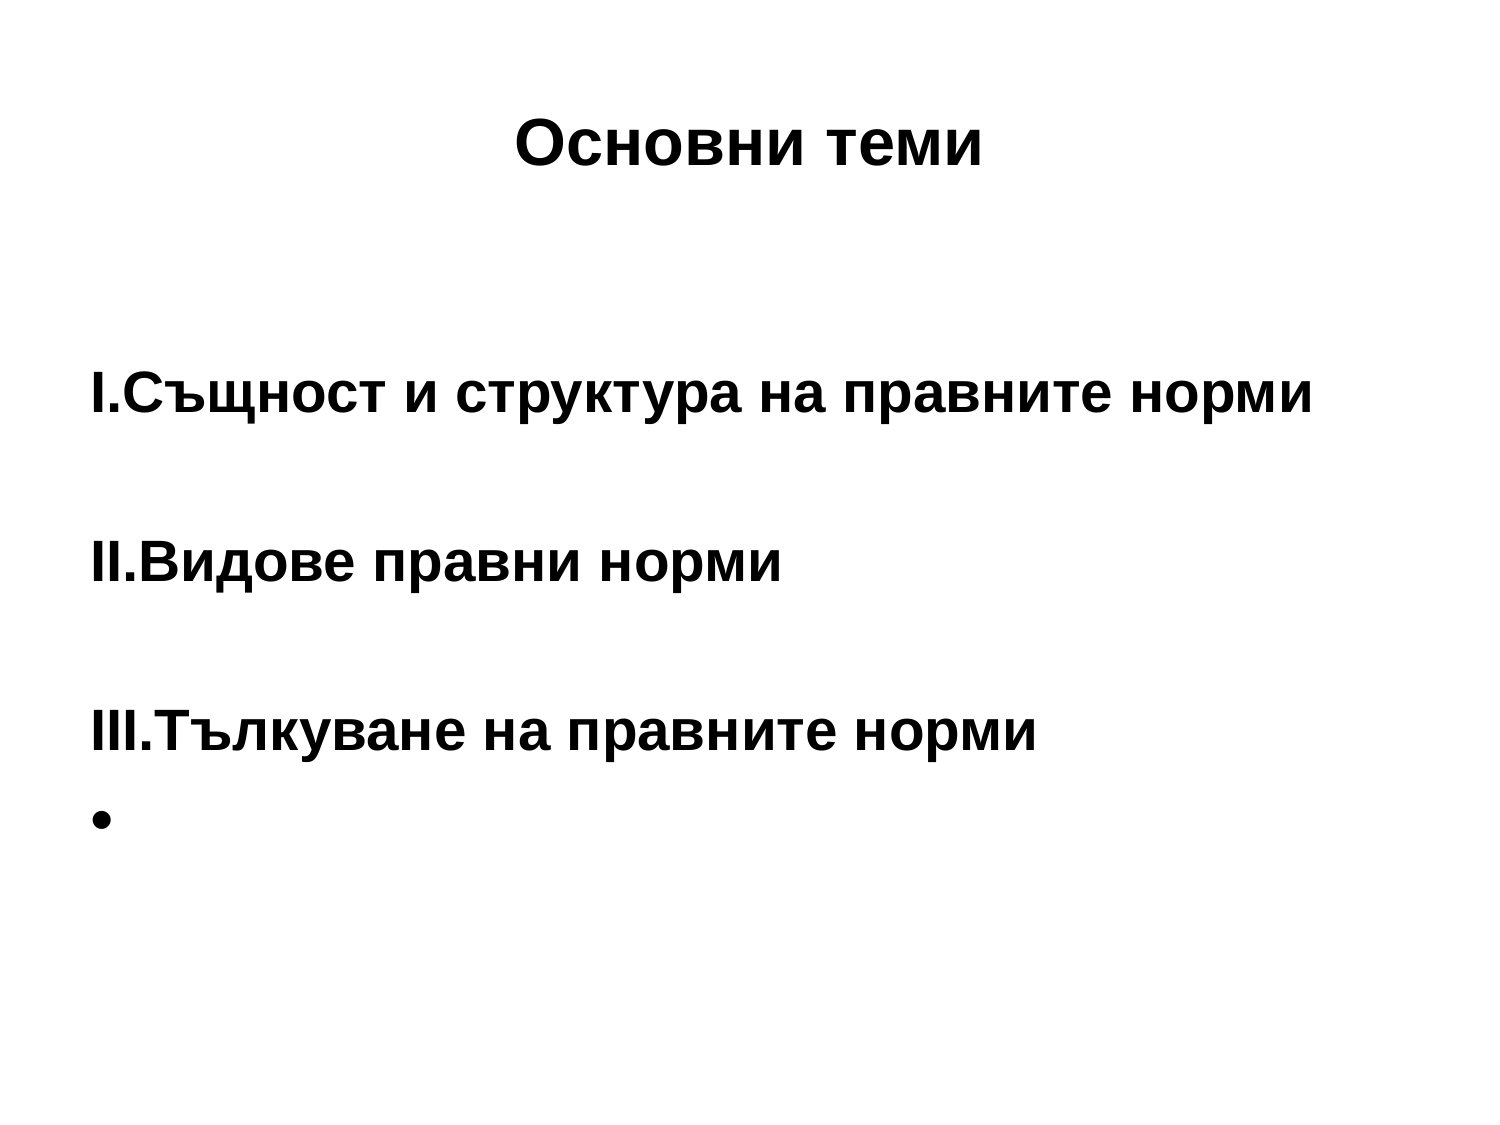

# Основни теми
І.Същност и структура на правните норми
ІІ.Видове правни норми
ІІІ.Тълкуване на правните норми